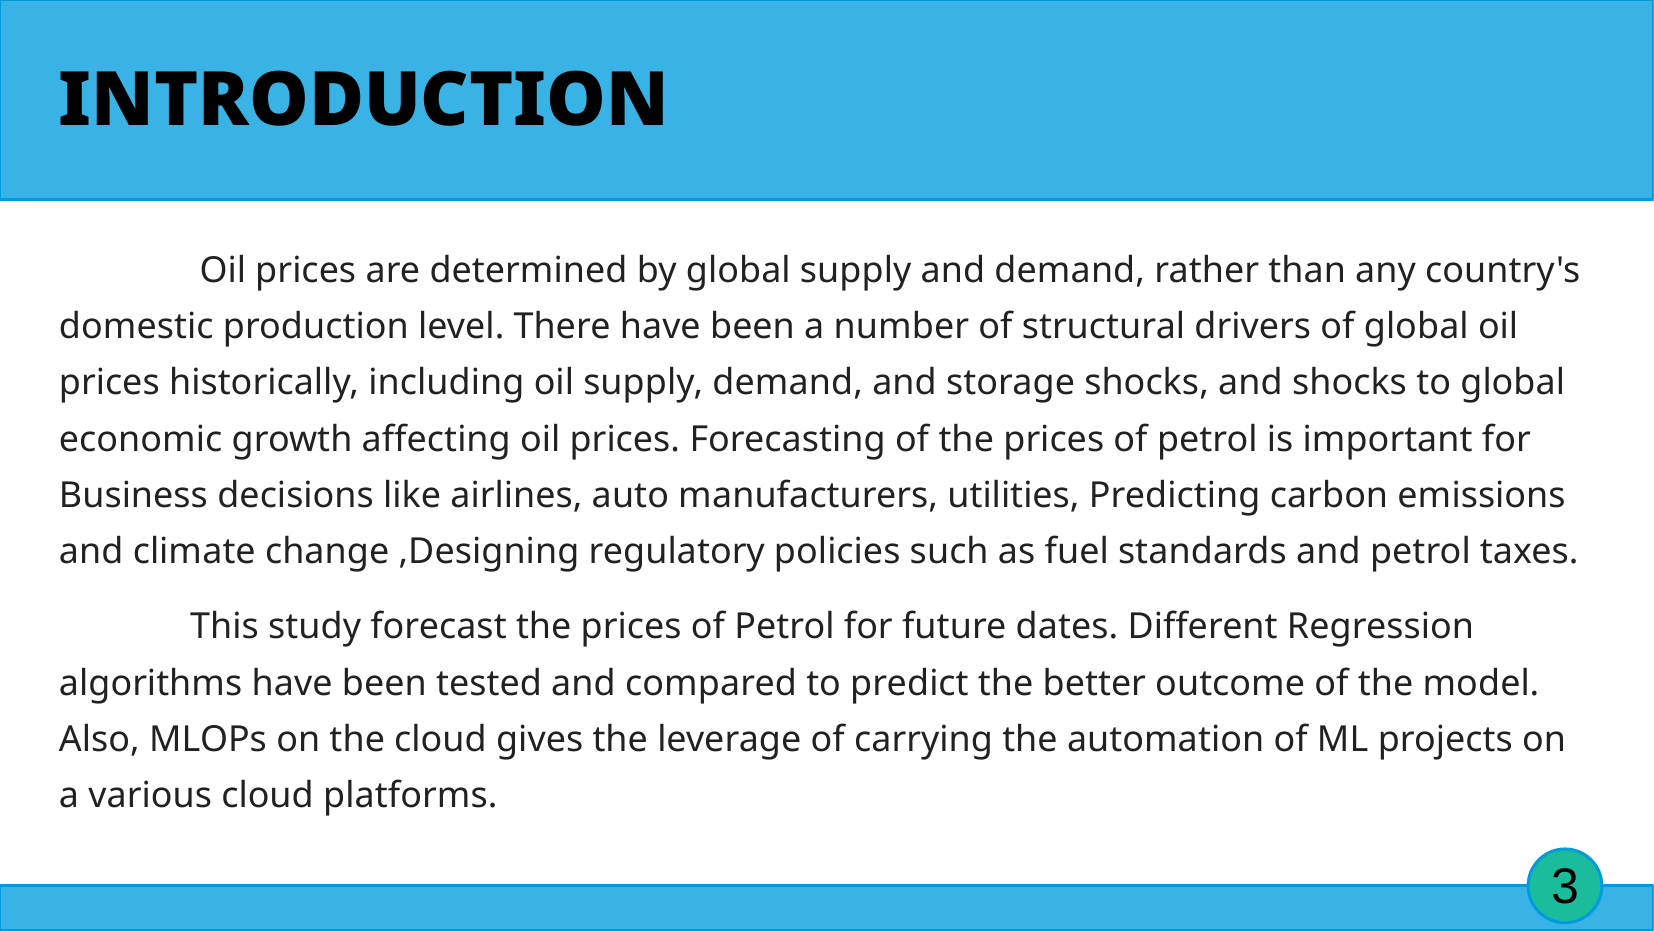

# INTRODUCTION
 Oil prices are determined by global supply and demand, rather than any country's domestic production level. There have been a number of structural drivers of global oil prices historically, including oil supply, demand, and storage shocks, and shocks to global economic growth affecting oil prices. Forecasting of the prices of petrol is important for Business decisions like airlines, auto manufacturers, utilities, Predicting carbon emissions and climate change ,Designing regulatory policies such as fuel standards and petrol taxes.
 This study forecast the prices of Petrol for future dates. Different Regression algorithms have been tested and compared to predict the better outcome of the model. Also, MLOPs on the cloud gives the leverage of carrying the automation of ML projects on a various cloud platforms.